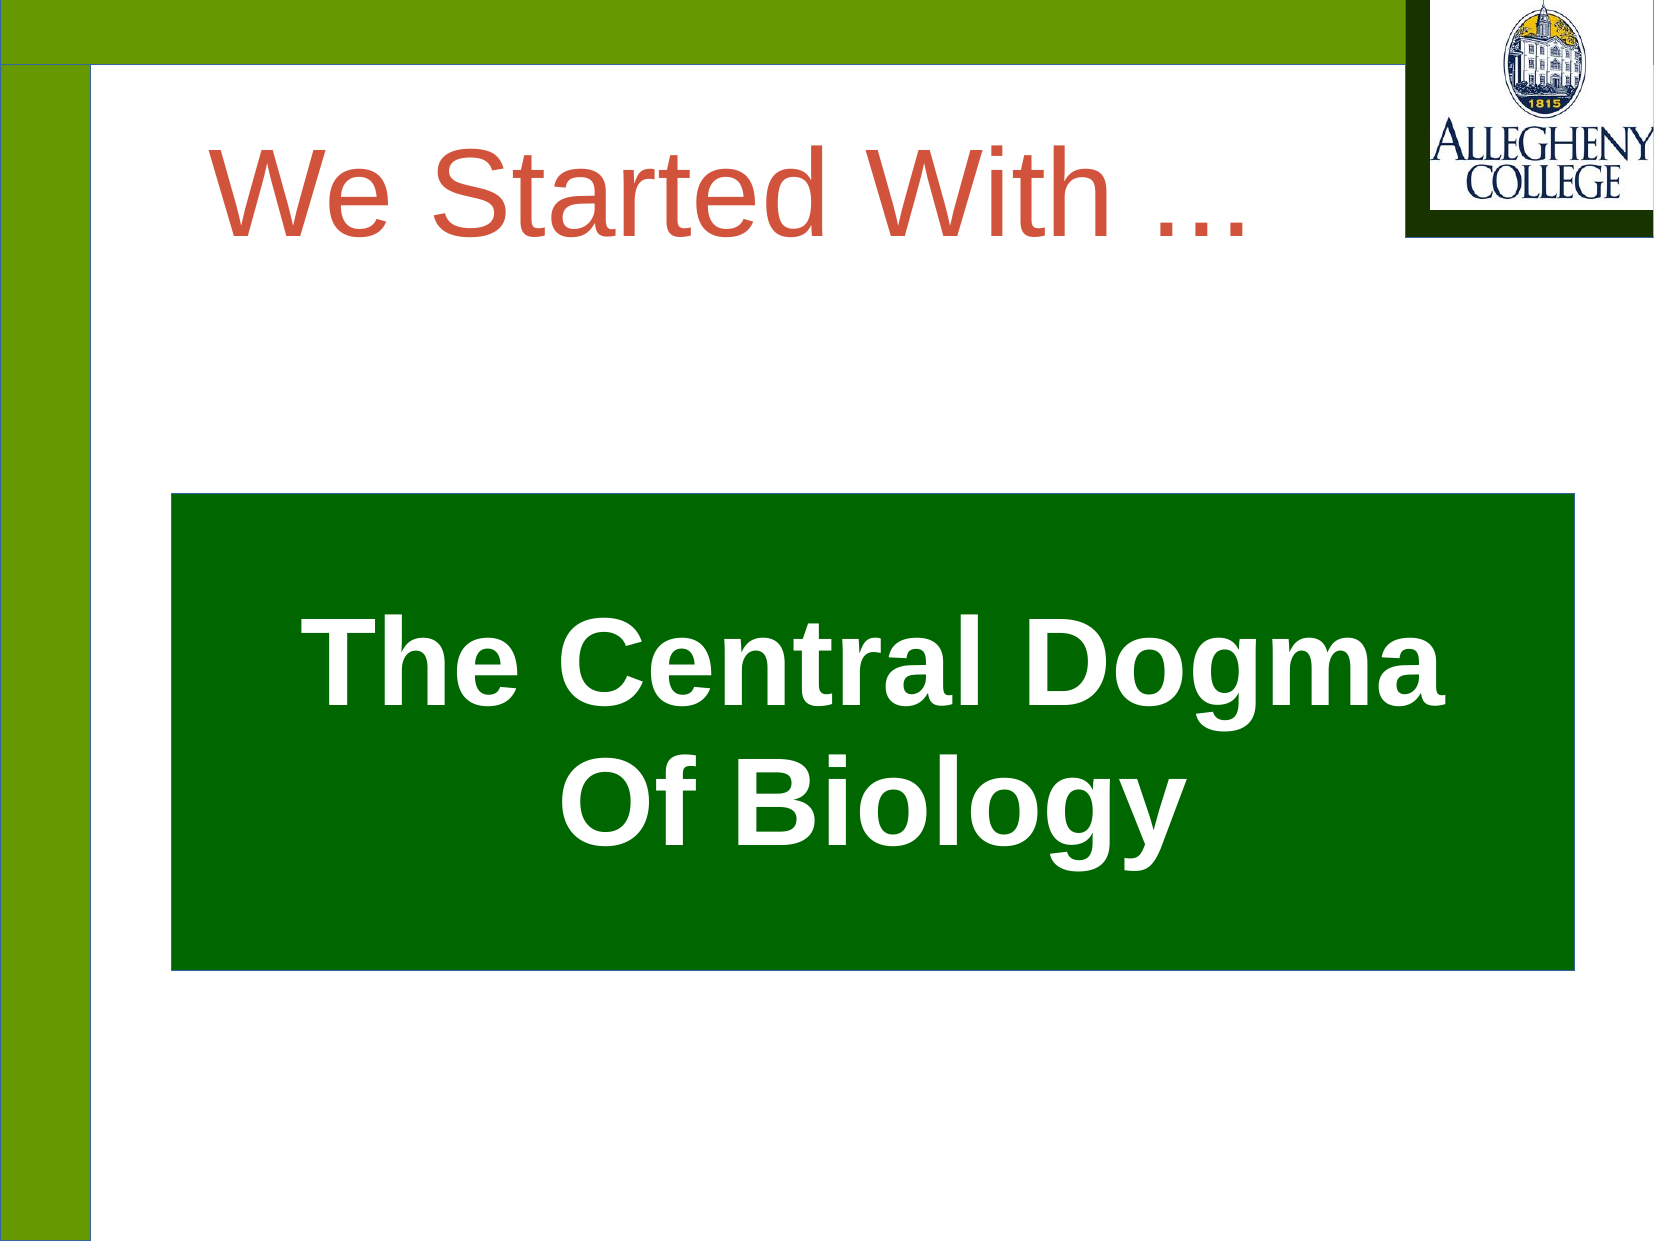

We Started With ...
The Central Dogma
Of Biology